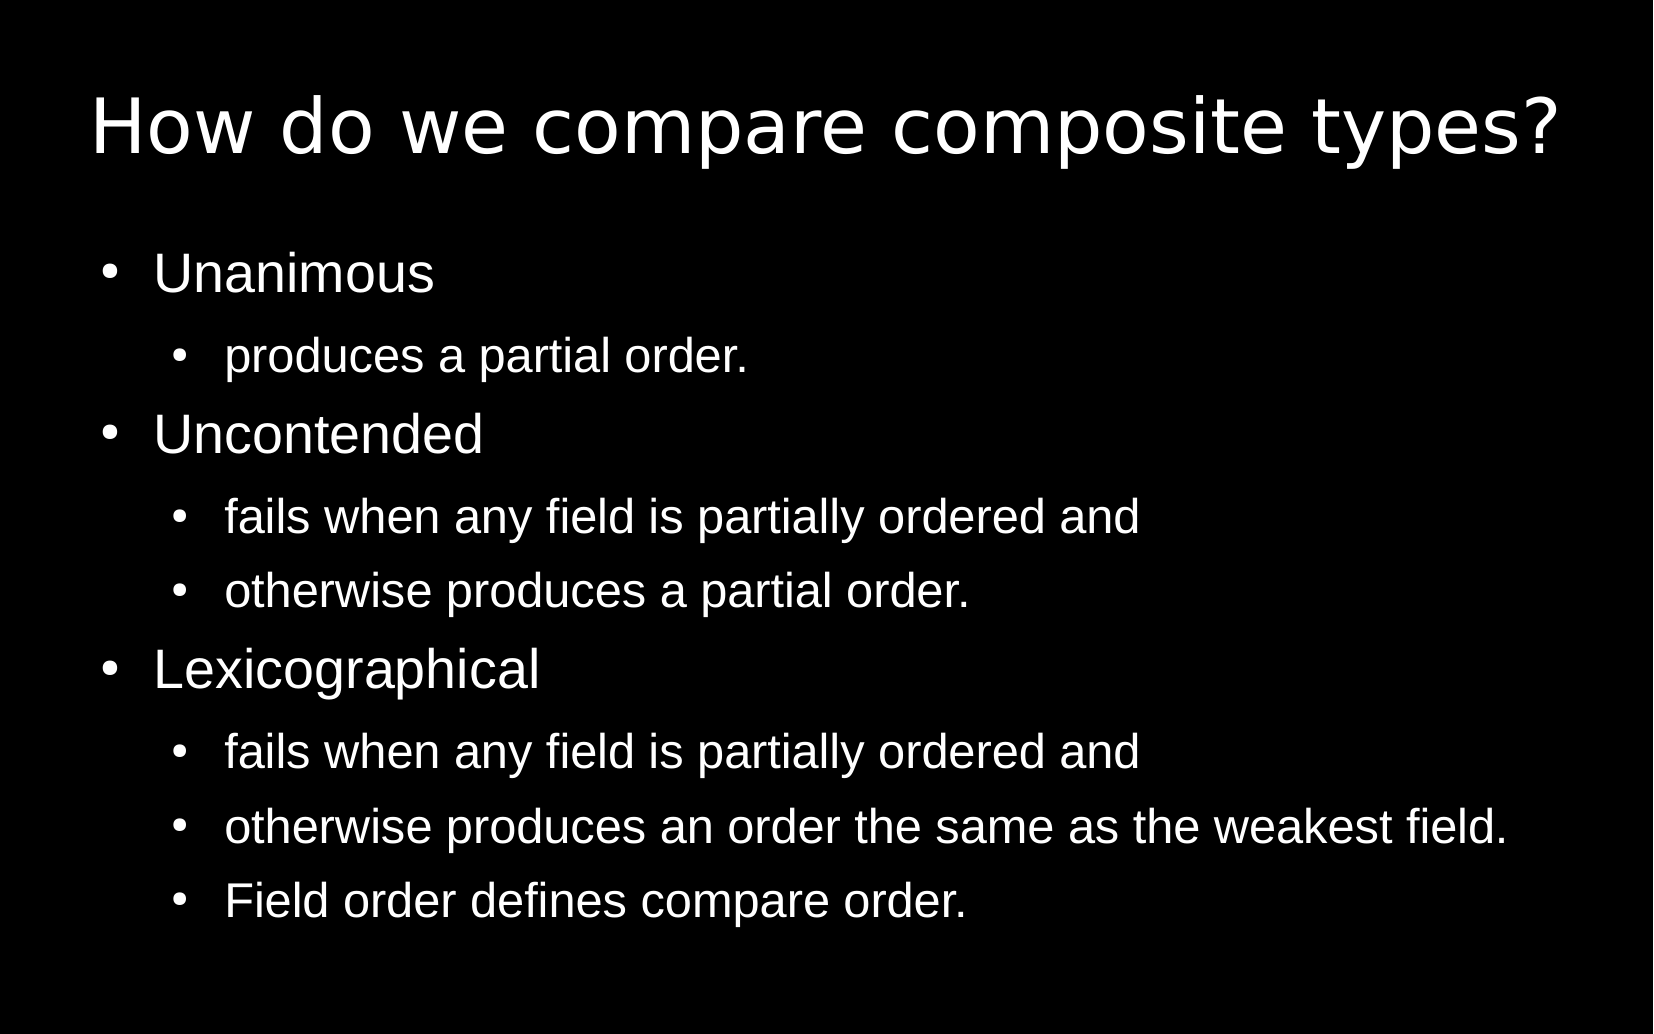

# How do we compare composite types?
Unanimous
produces a partial order.
Uncontended
fails when any field is partially ordered and
otherwise produces a partial order.
Lexicographical
fails when any field is partially ordered and
otherwise produces an order the same as the weakest field.
Field order defines compare order.